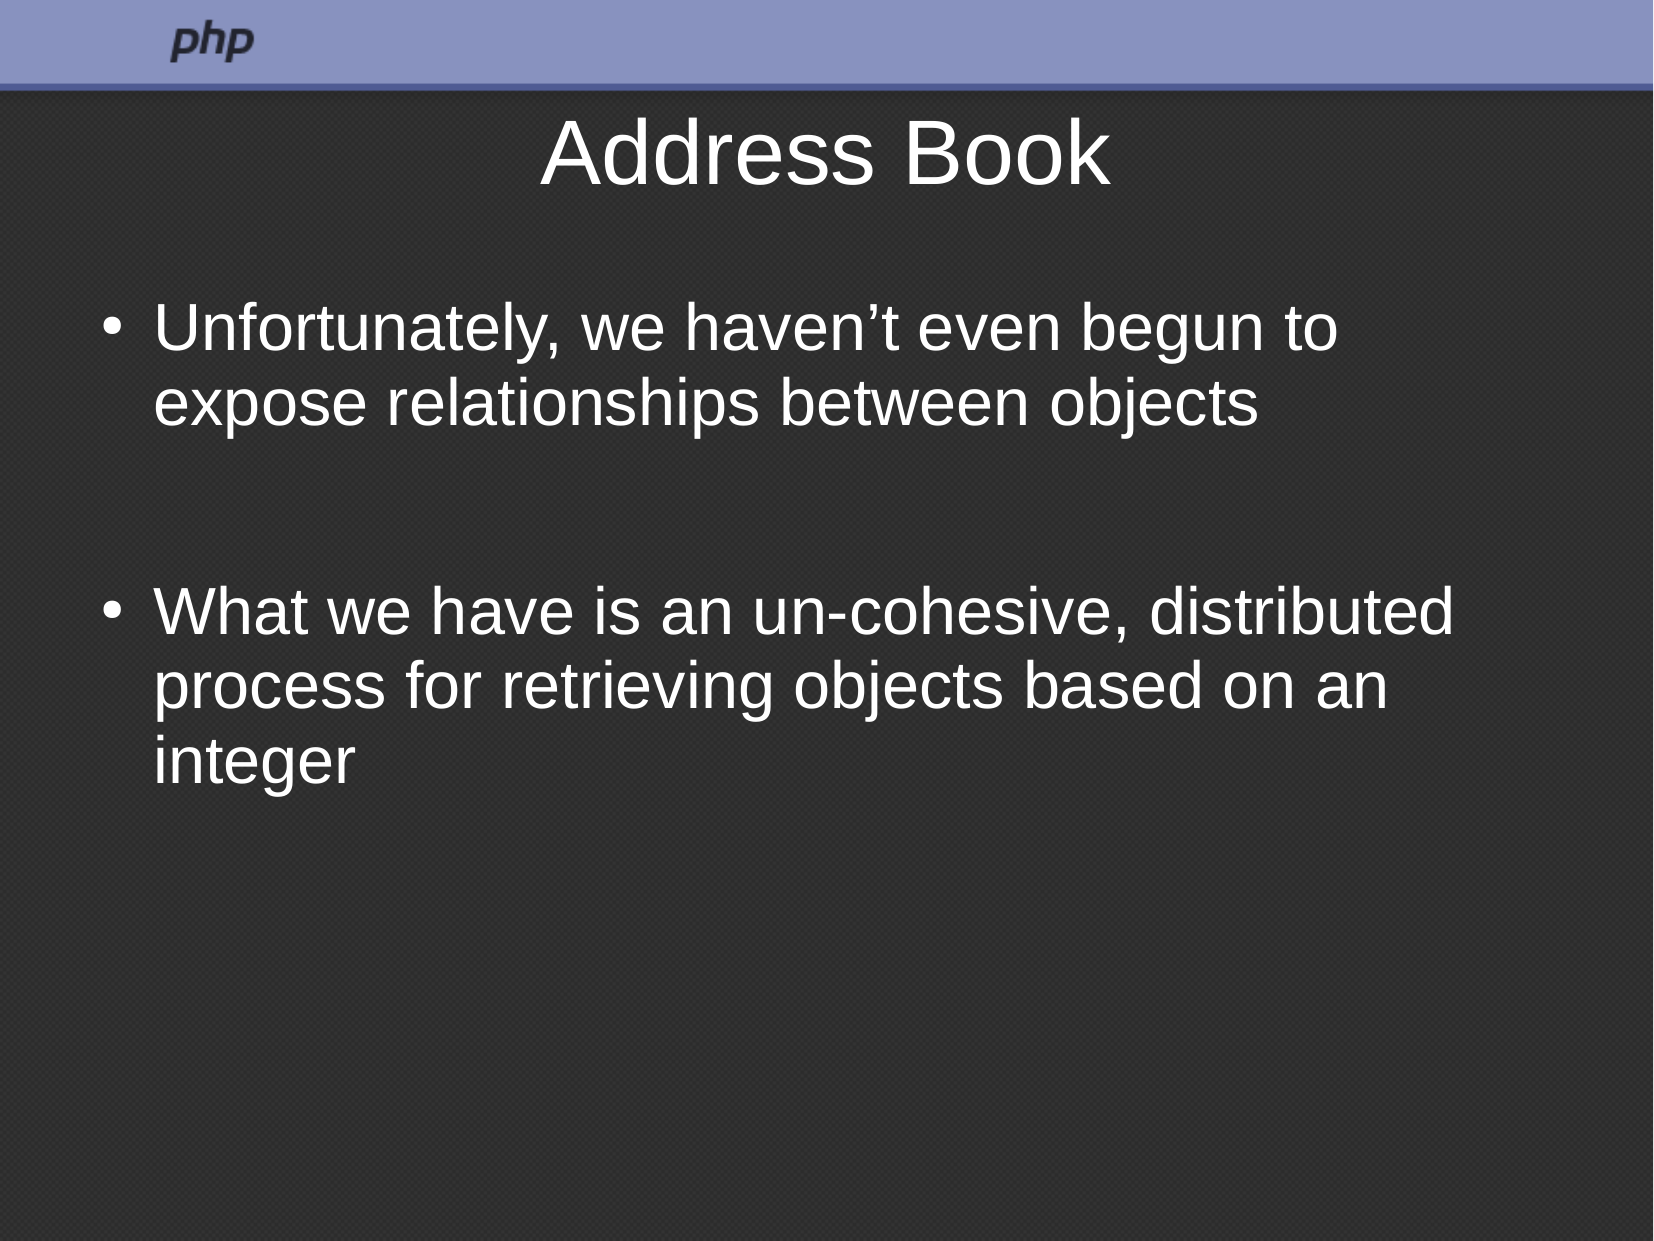

# Address Book
Unfortunately, we haven’t even begun to expose relationships between objects
What we have is an un-cohesive, distributed process for retrieving objects based on an integer